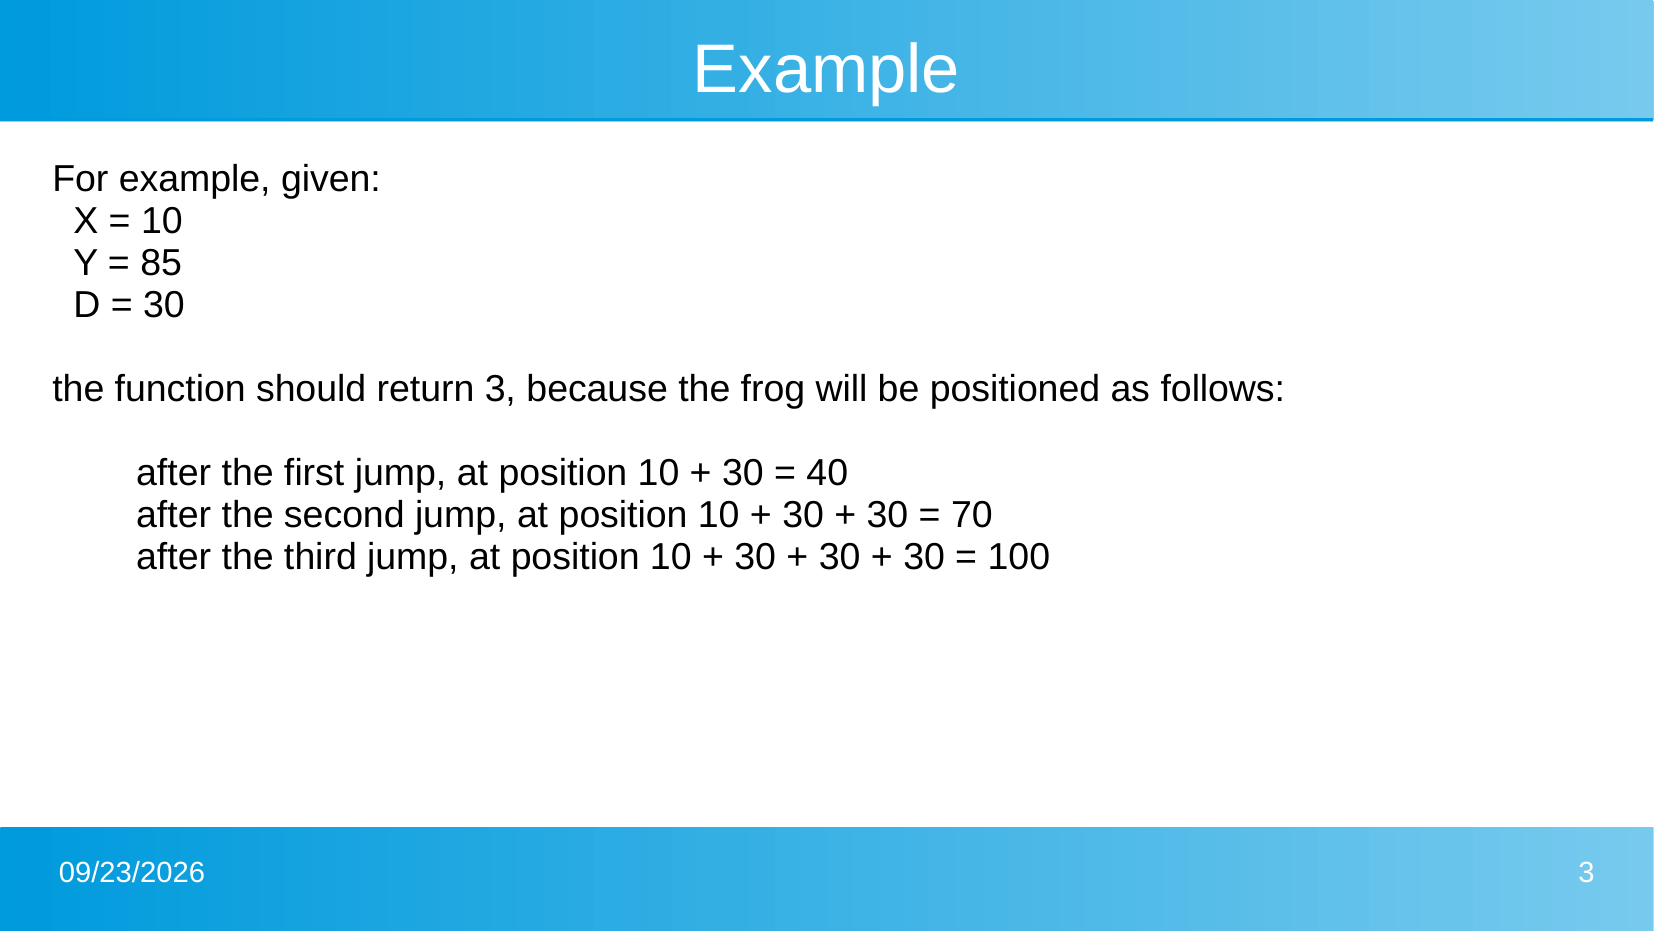

# Example
For example, given:
 X = 10
 Y = 85
 D = 30
the function should return 3, because the frog will be positioned as follows:
 after the first jump, at position 10 + 30 = 40
 after the second jump, at position 10 + 30 + 30 = 70
 after the third jump, at position 10 + 30 + 30 + 30 = 100
3